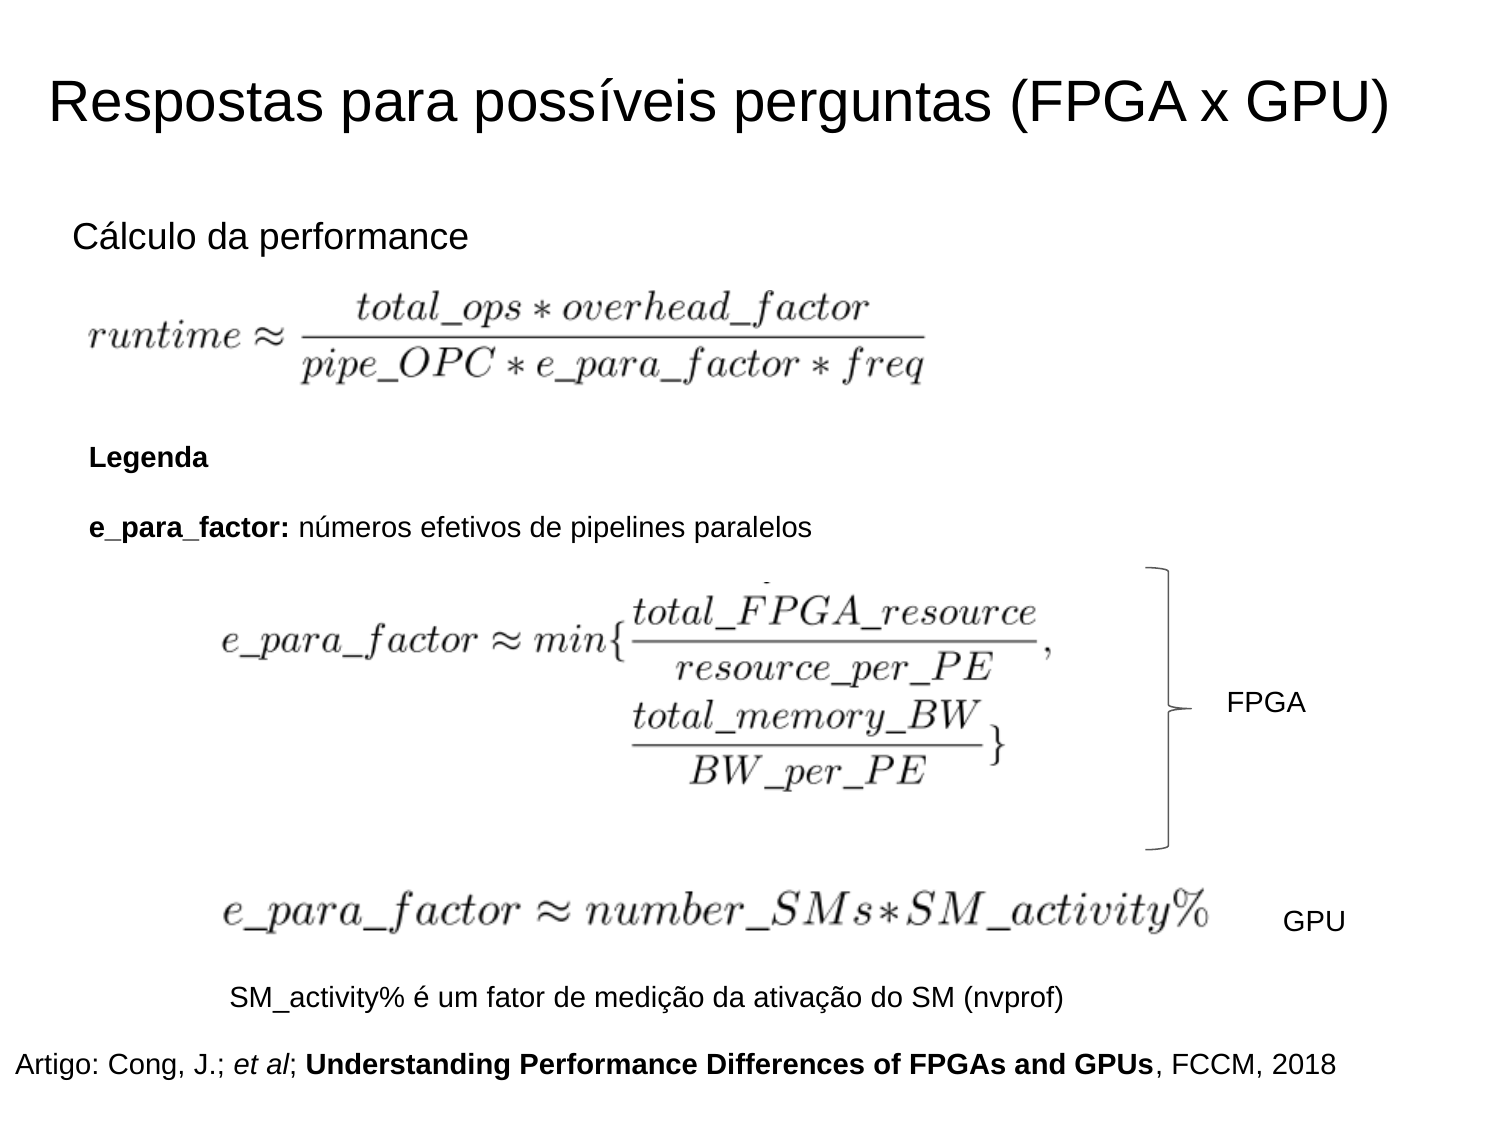

# Respostas para possíveis perguntas (FPGA x GPU)
Cálculo da performance
Legenda
e_para_factor: números efetivos de pipelines paralelos
FPGA
GPU
SM_activity% é um fator de medição da ativação do SM (nvprof)
Artigo: Cong, J.; et al; Understanding Performance Differences of FPGAs and GPUs, FCCM, 2018